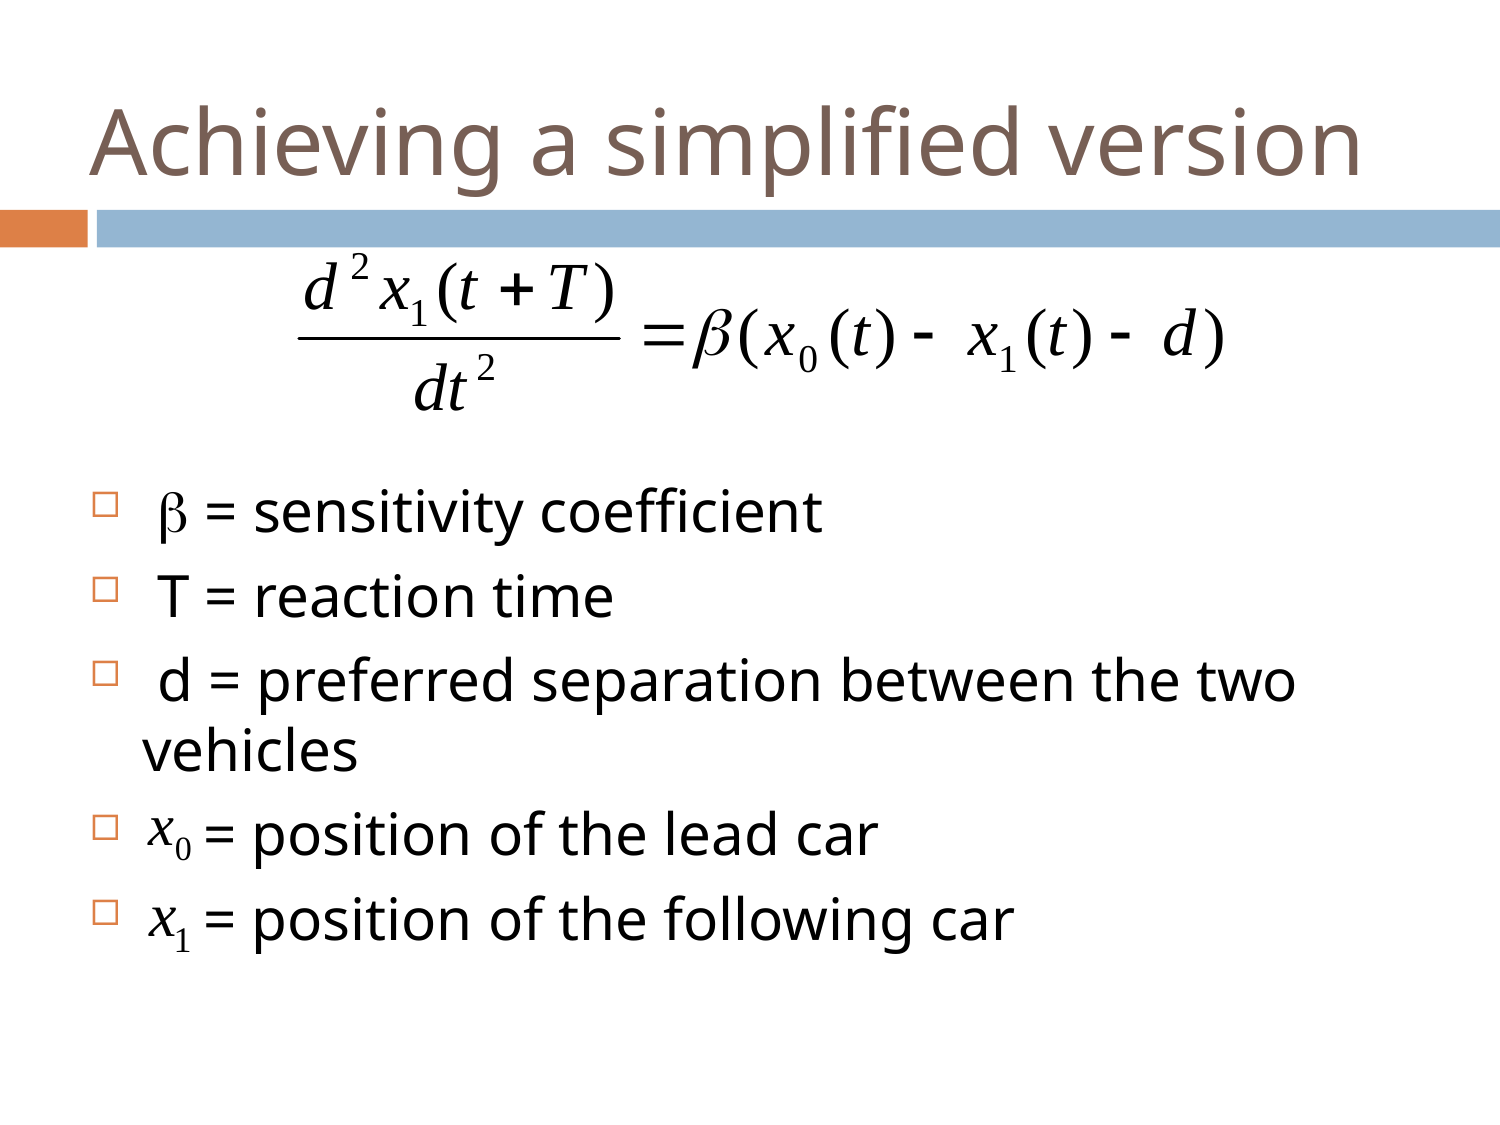

# Achieving a simplified version
  = sensitivity coefficient
 T = reaction time
 d = preferred separation between the two vehicles
 = position of the lead car
 = position of the following car